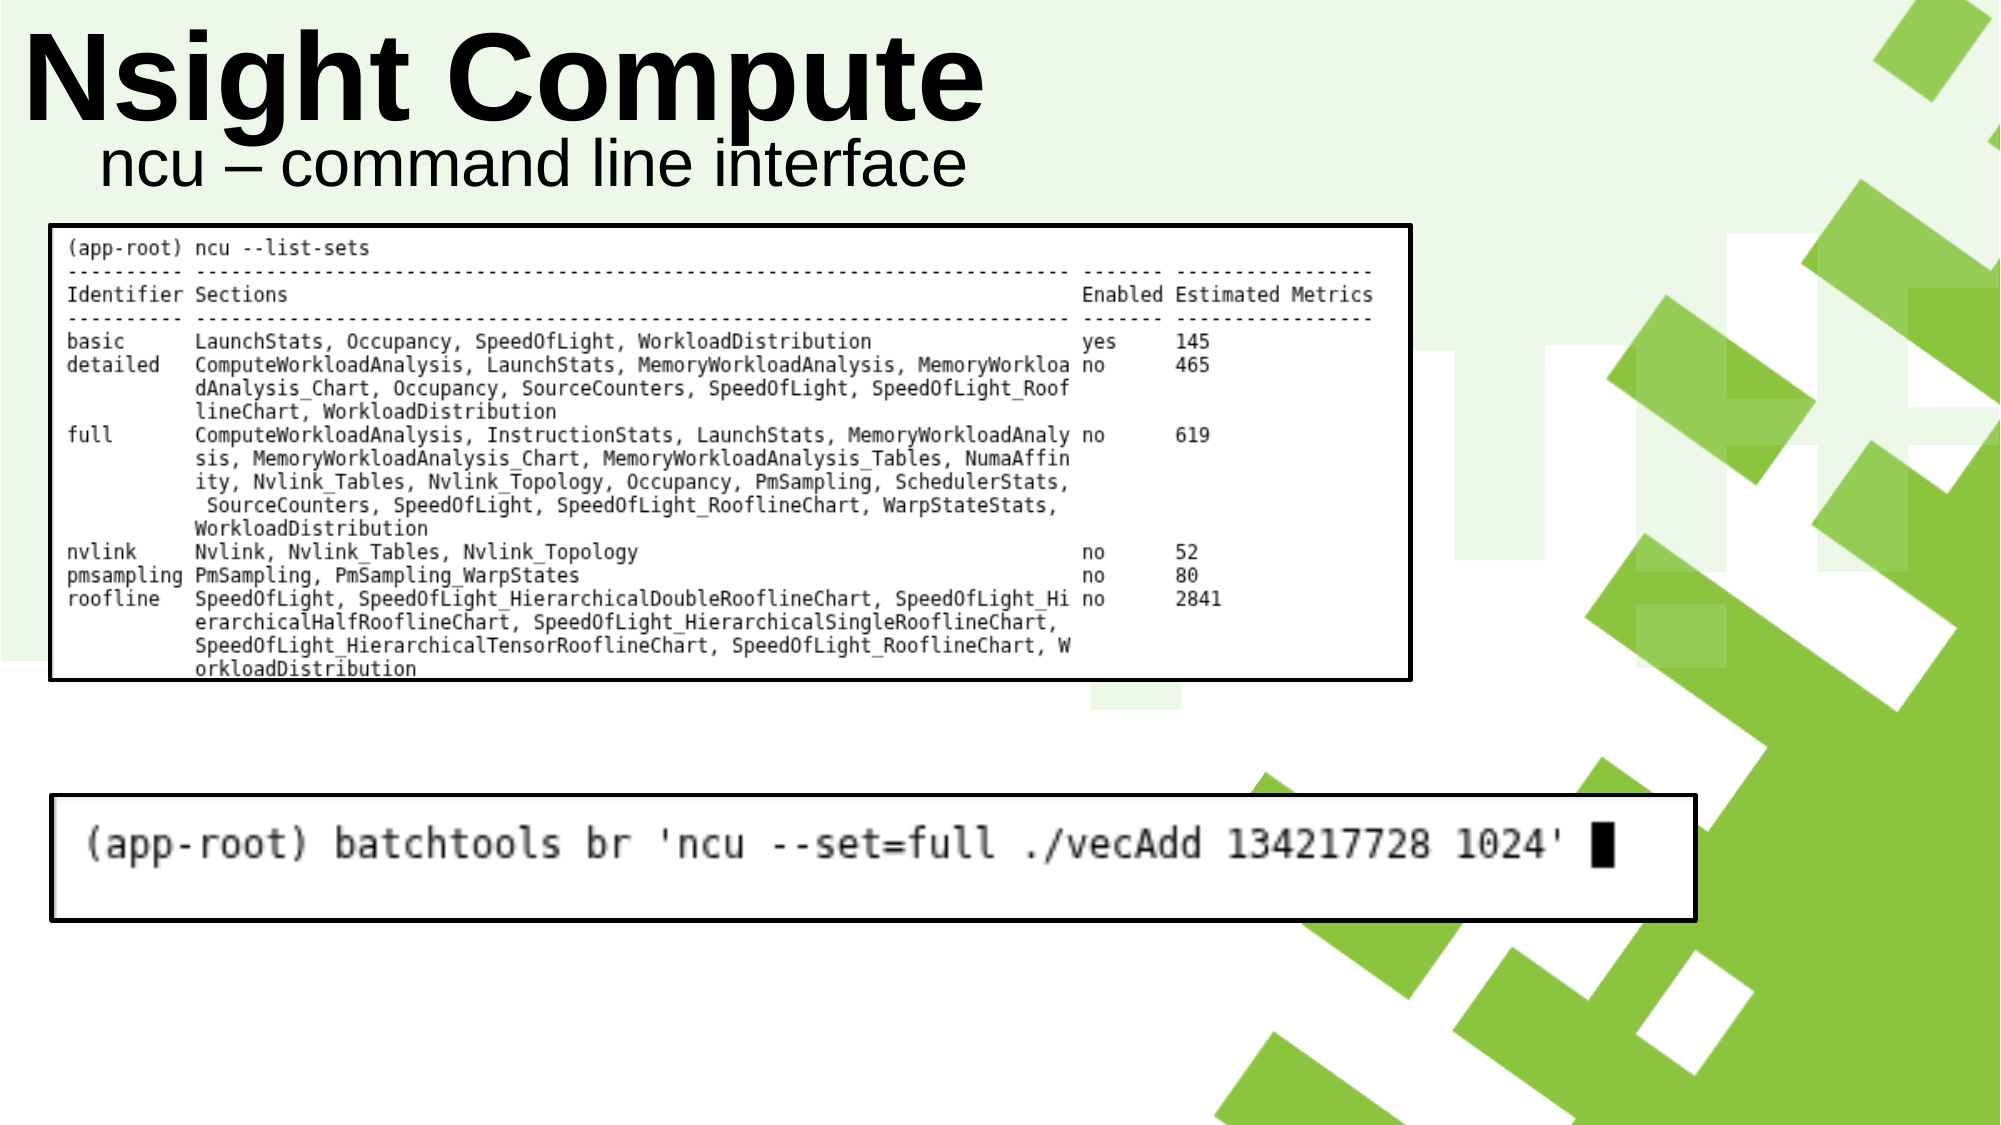

Nsight Compute
ncu – command line interface